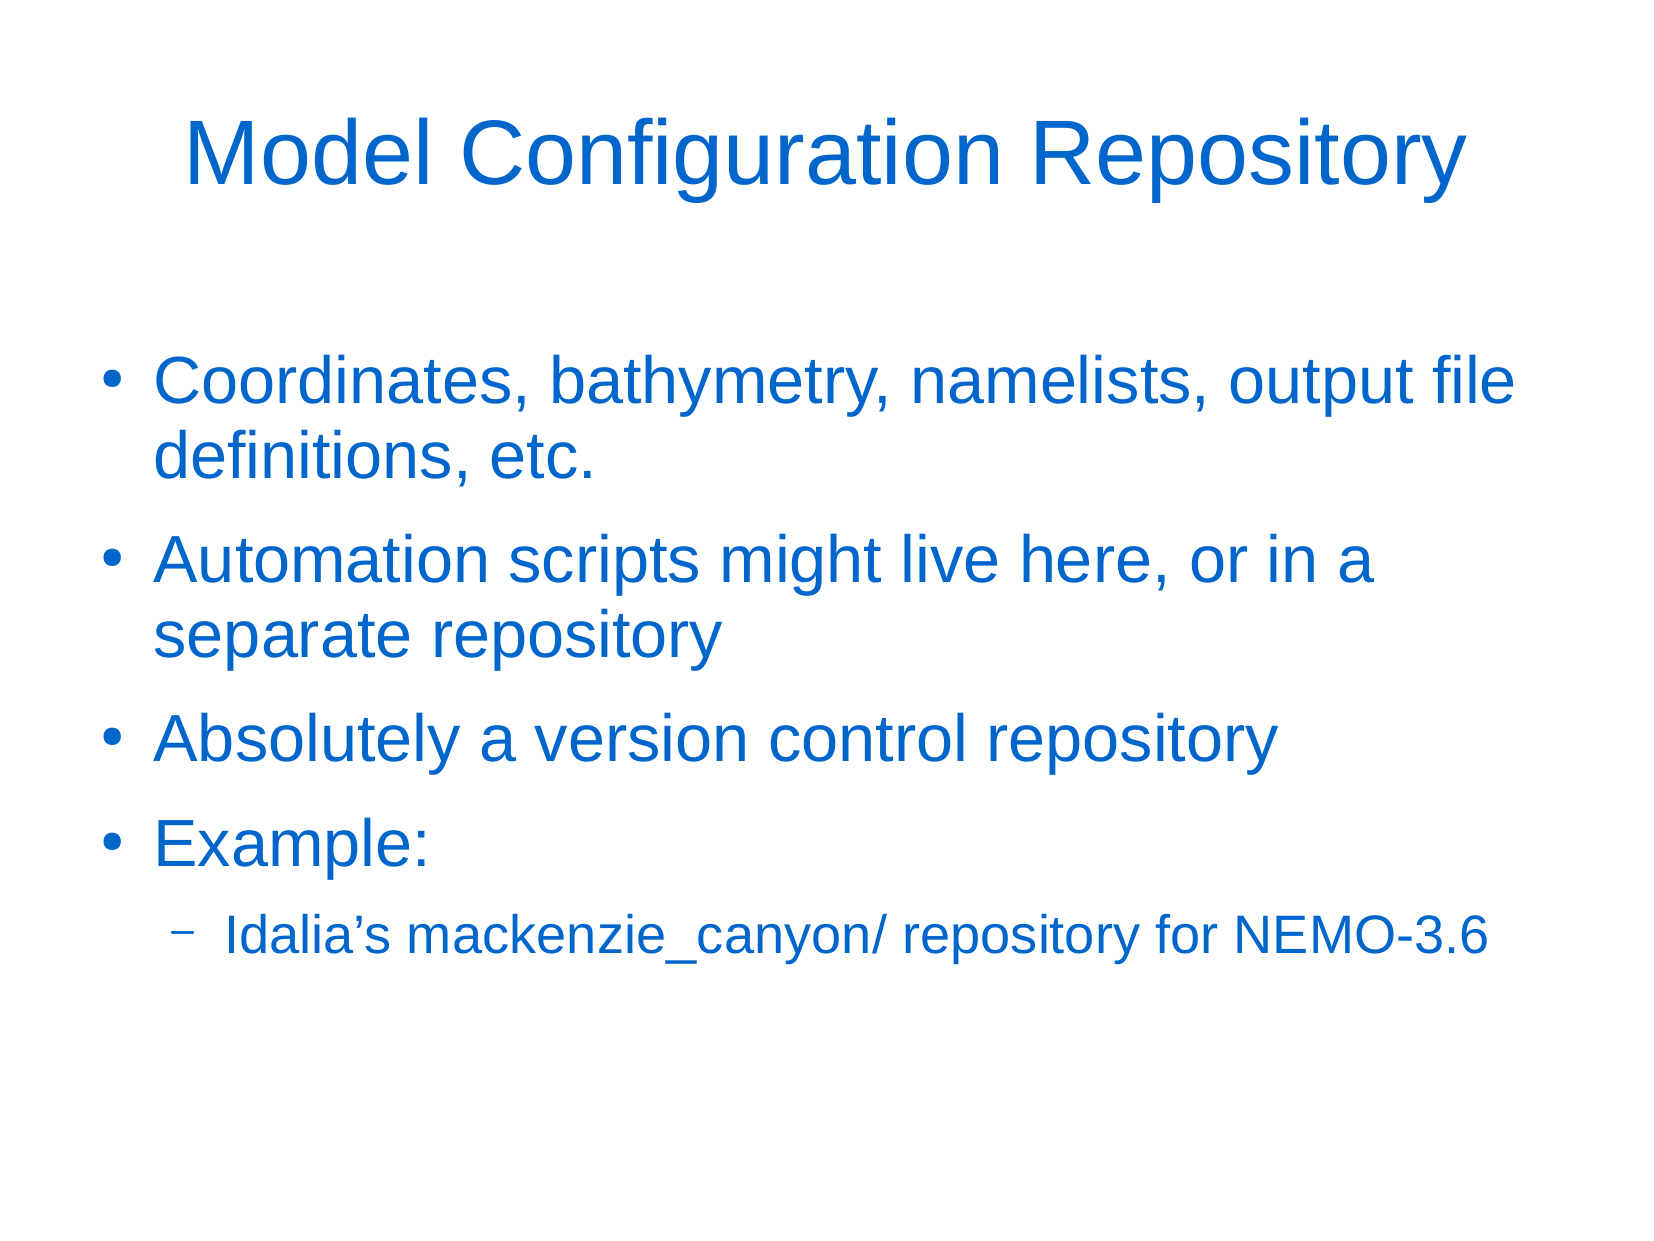

# Model Configuration Repository
Coordinates, bathymetry, namelists, output file definitions, etc.
Automation scripts might live here, or in a separate repository
Absolutely a version control repository
Example:
Idalia’s mackenzie_canyon/ repository for NEMO-3.6